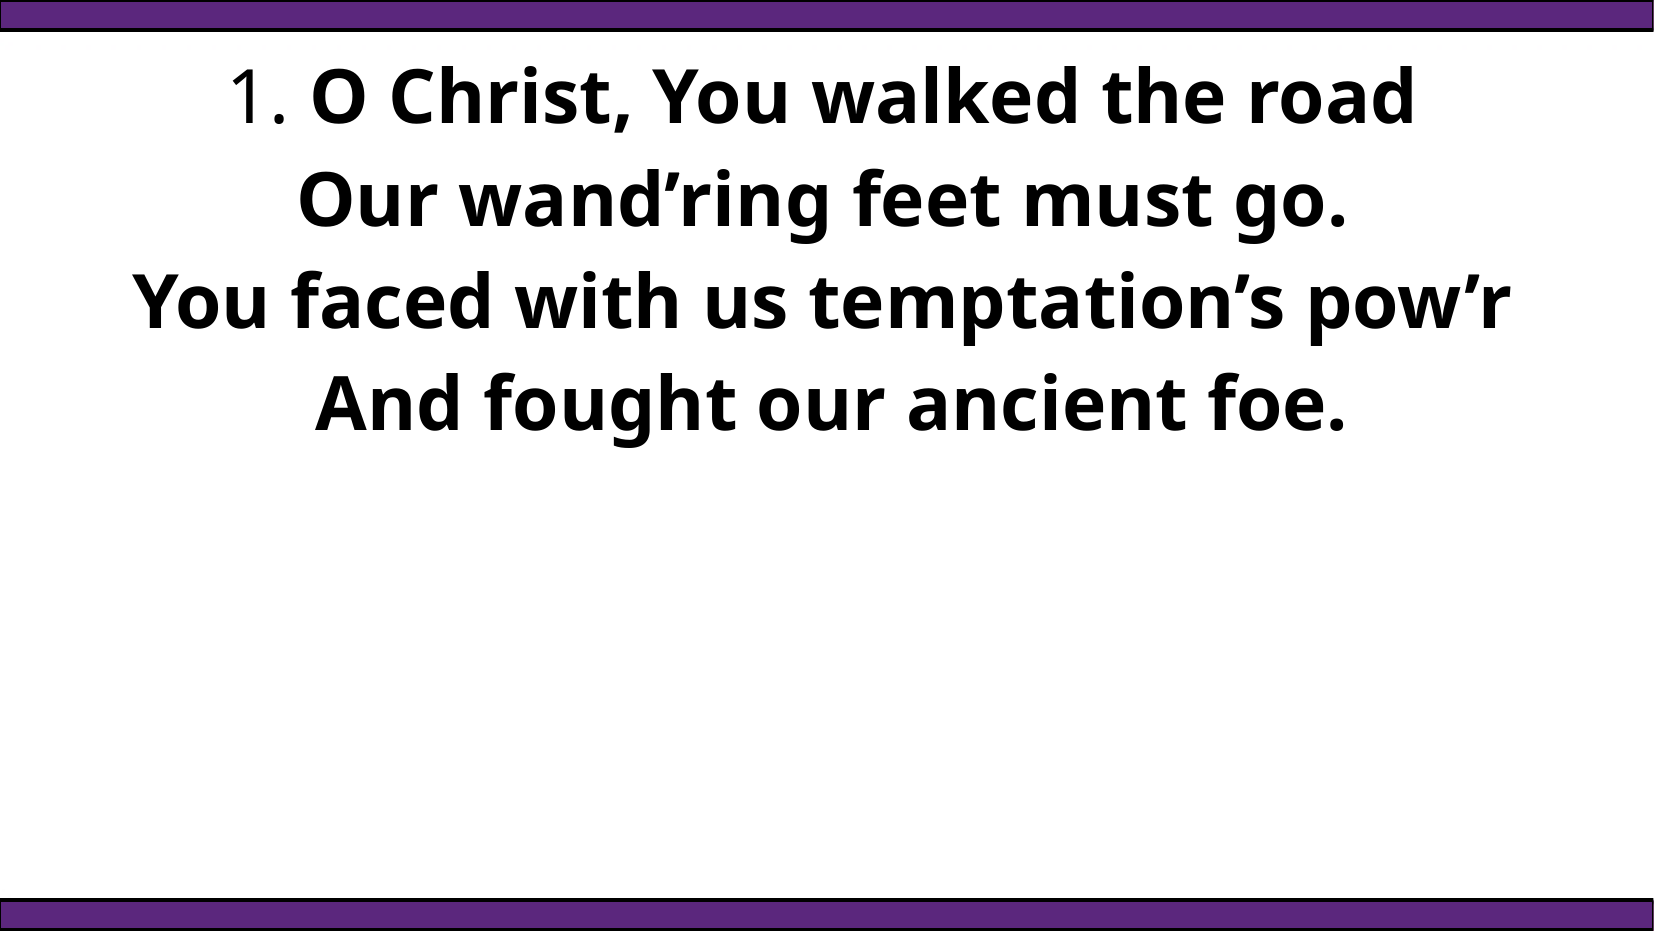

1. O Christ, You walked the road
Our wand’ring feet must go.
You faced with us temptation’s pow’r
And fought our ancient foe.